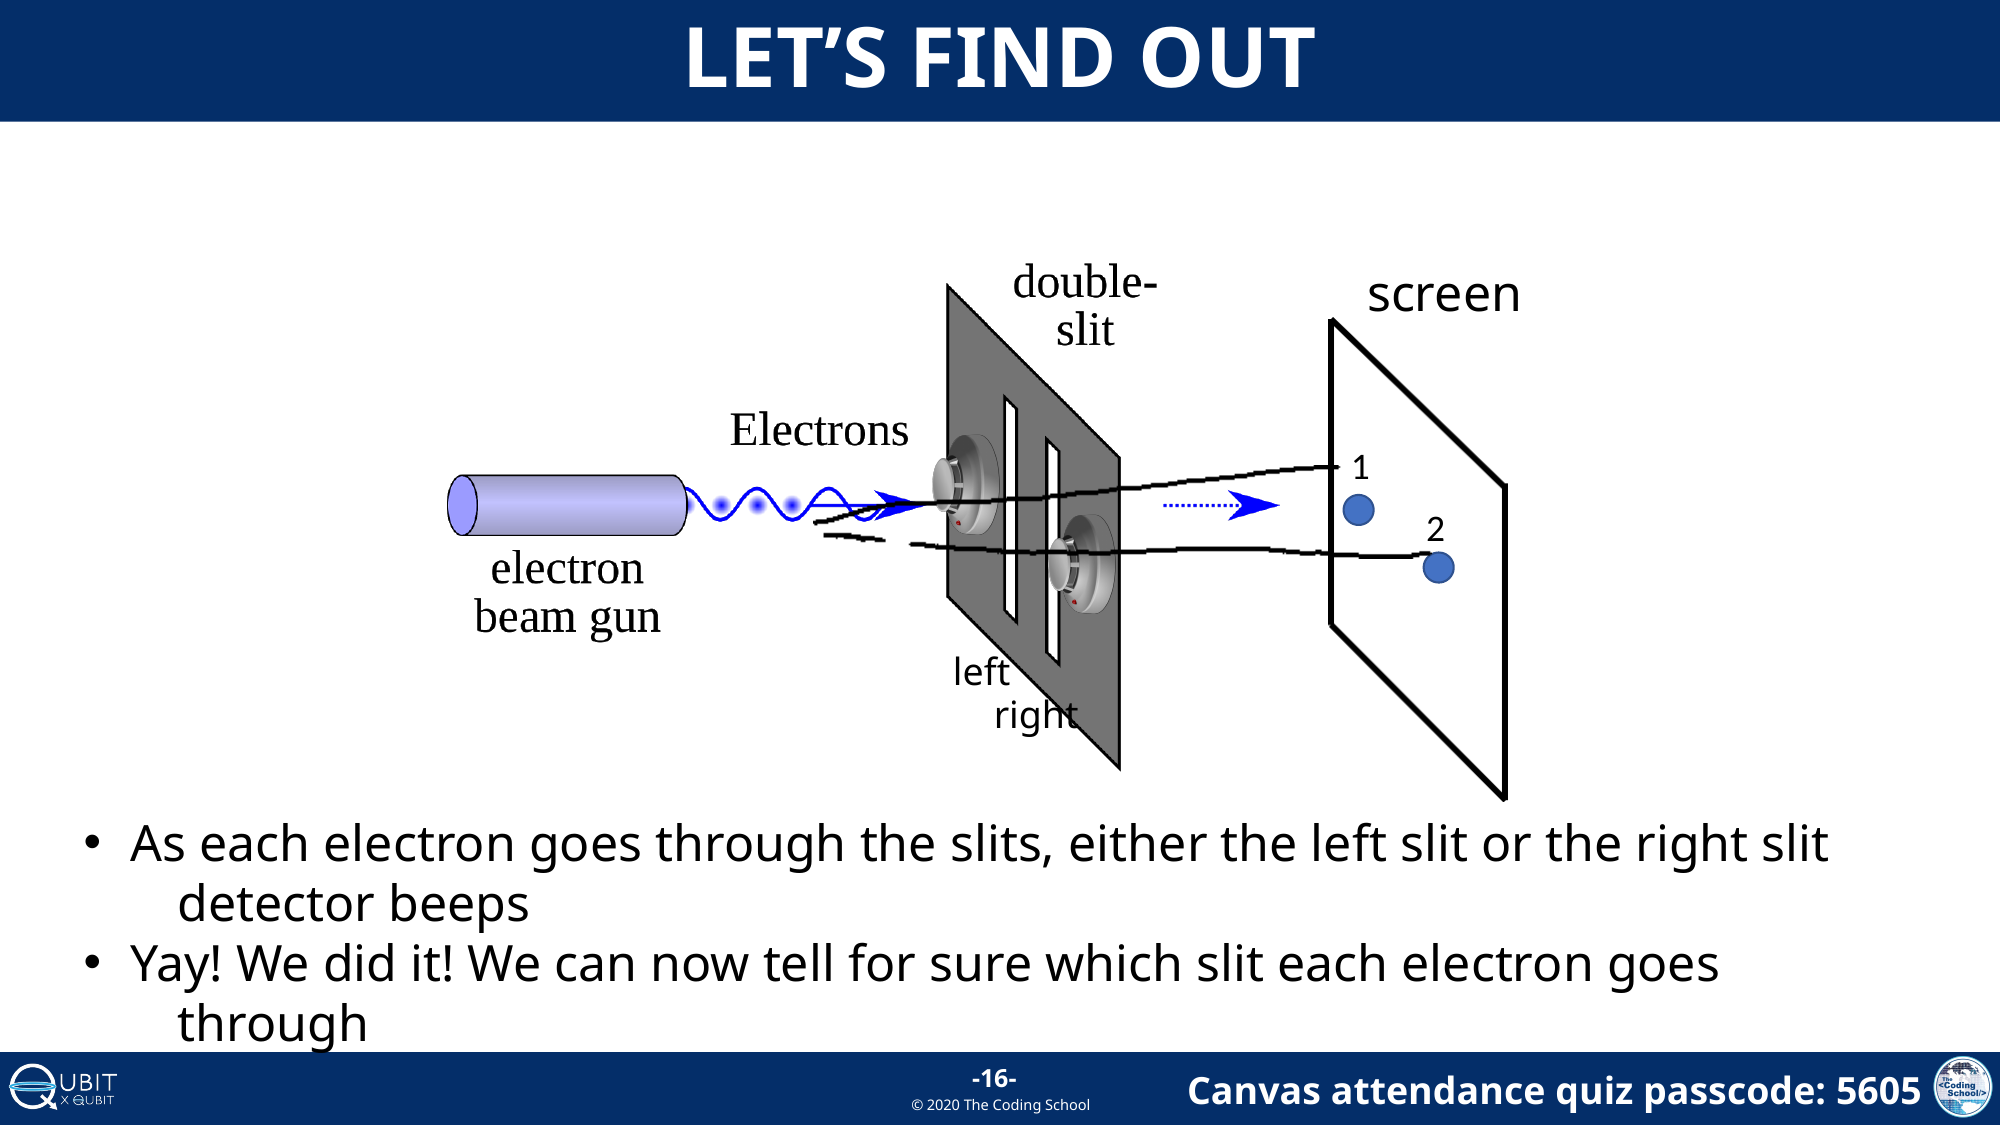

# Let’s find out
screen
1
2
left
right
As each electron goes through the slits, either the left slit or the right slit detector beeps
Yay! We did it! We can now tell for sure which slit each electron goes through
-16-